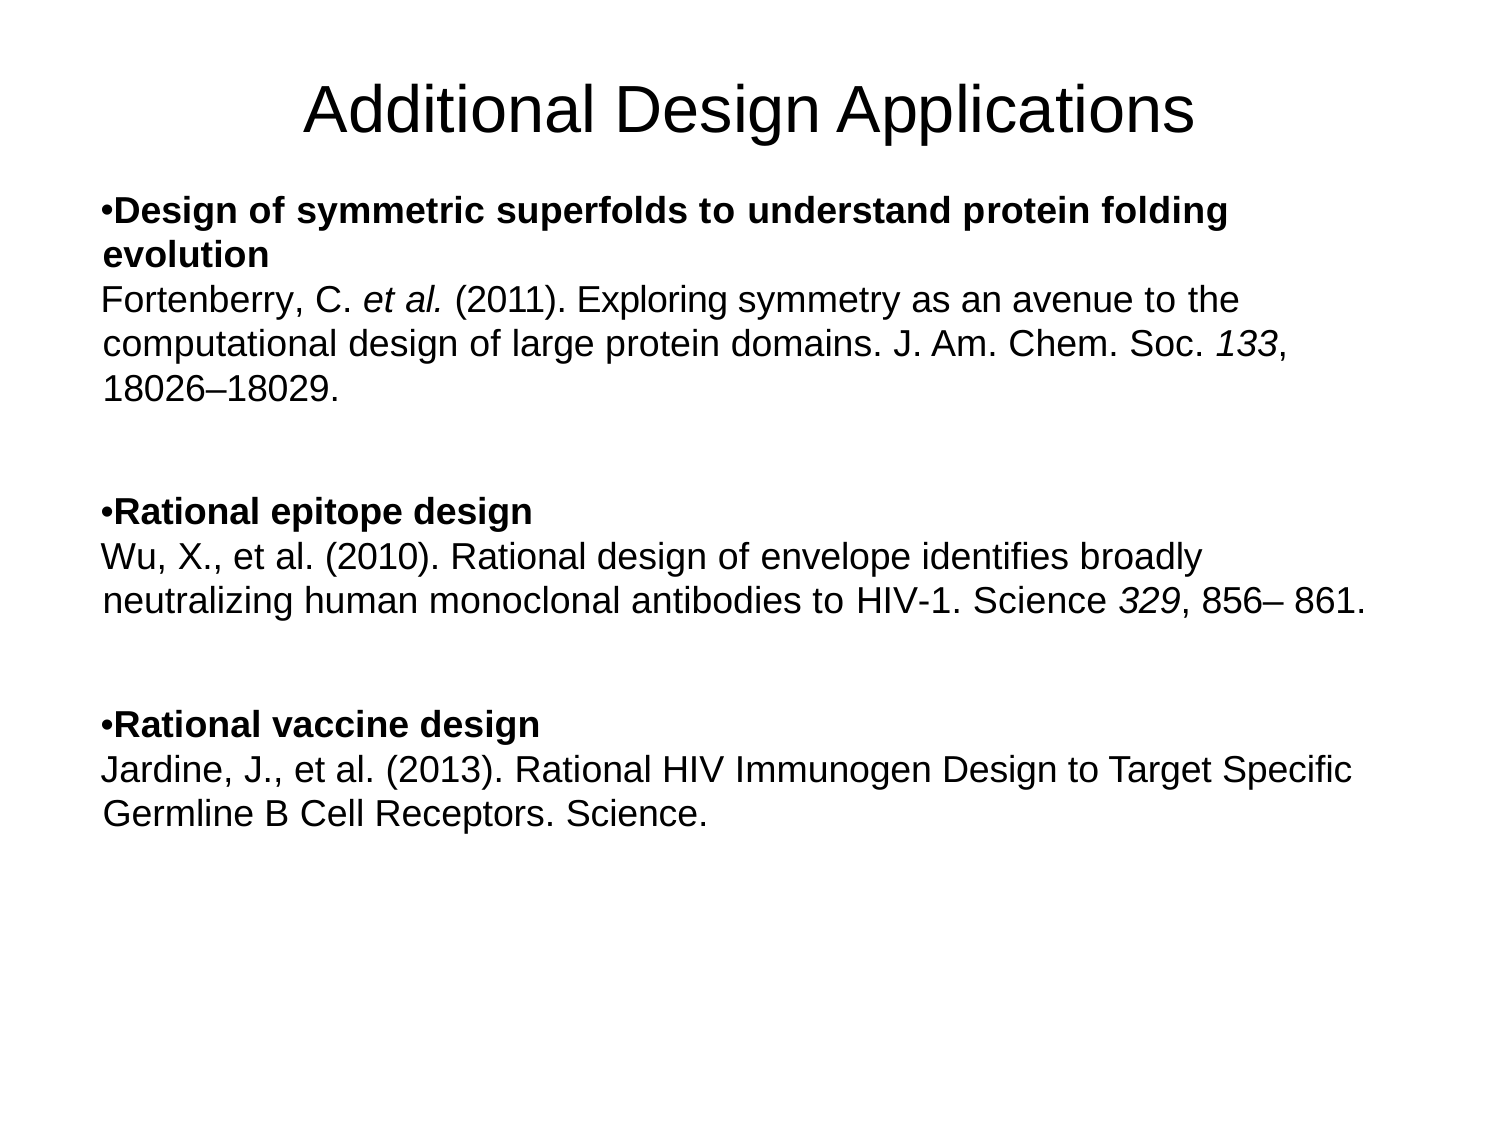

Additional Design Applications
Design of symmetric superfolds to understand protein folding evolution
Fortenberry, C. et al. (2011). Exploring symmetry as an avenue to the computational design of large protein domains. J. Am. Chem. Soc. 133, 18026–18029.
Rational epitope design
Wu, X., et al. (2010). Rational design of envelope identifies broadly neutralizing human monoclonal antibodies to HIV-1. Science 329, 856– 861.
Rational vaccine design
Jardine, J., et al. (2013). Rational HIV Immunogen Design to Target Speciﬁc Germline B Cell Receptors. Science.